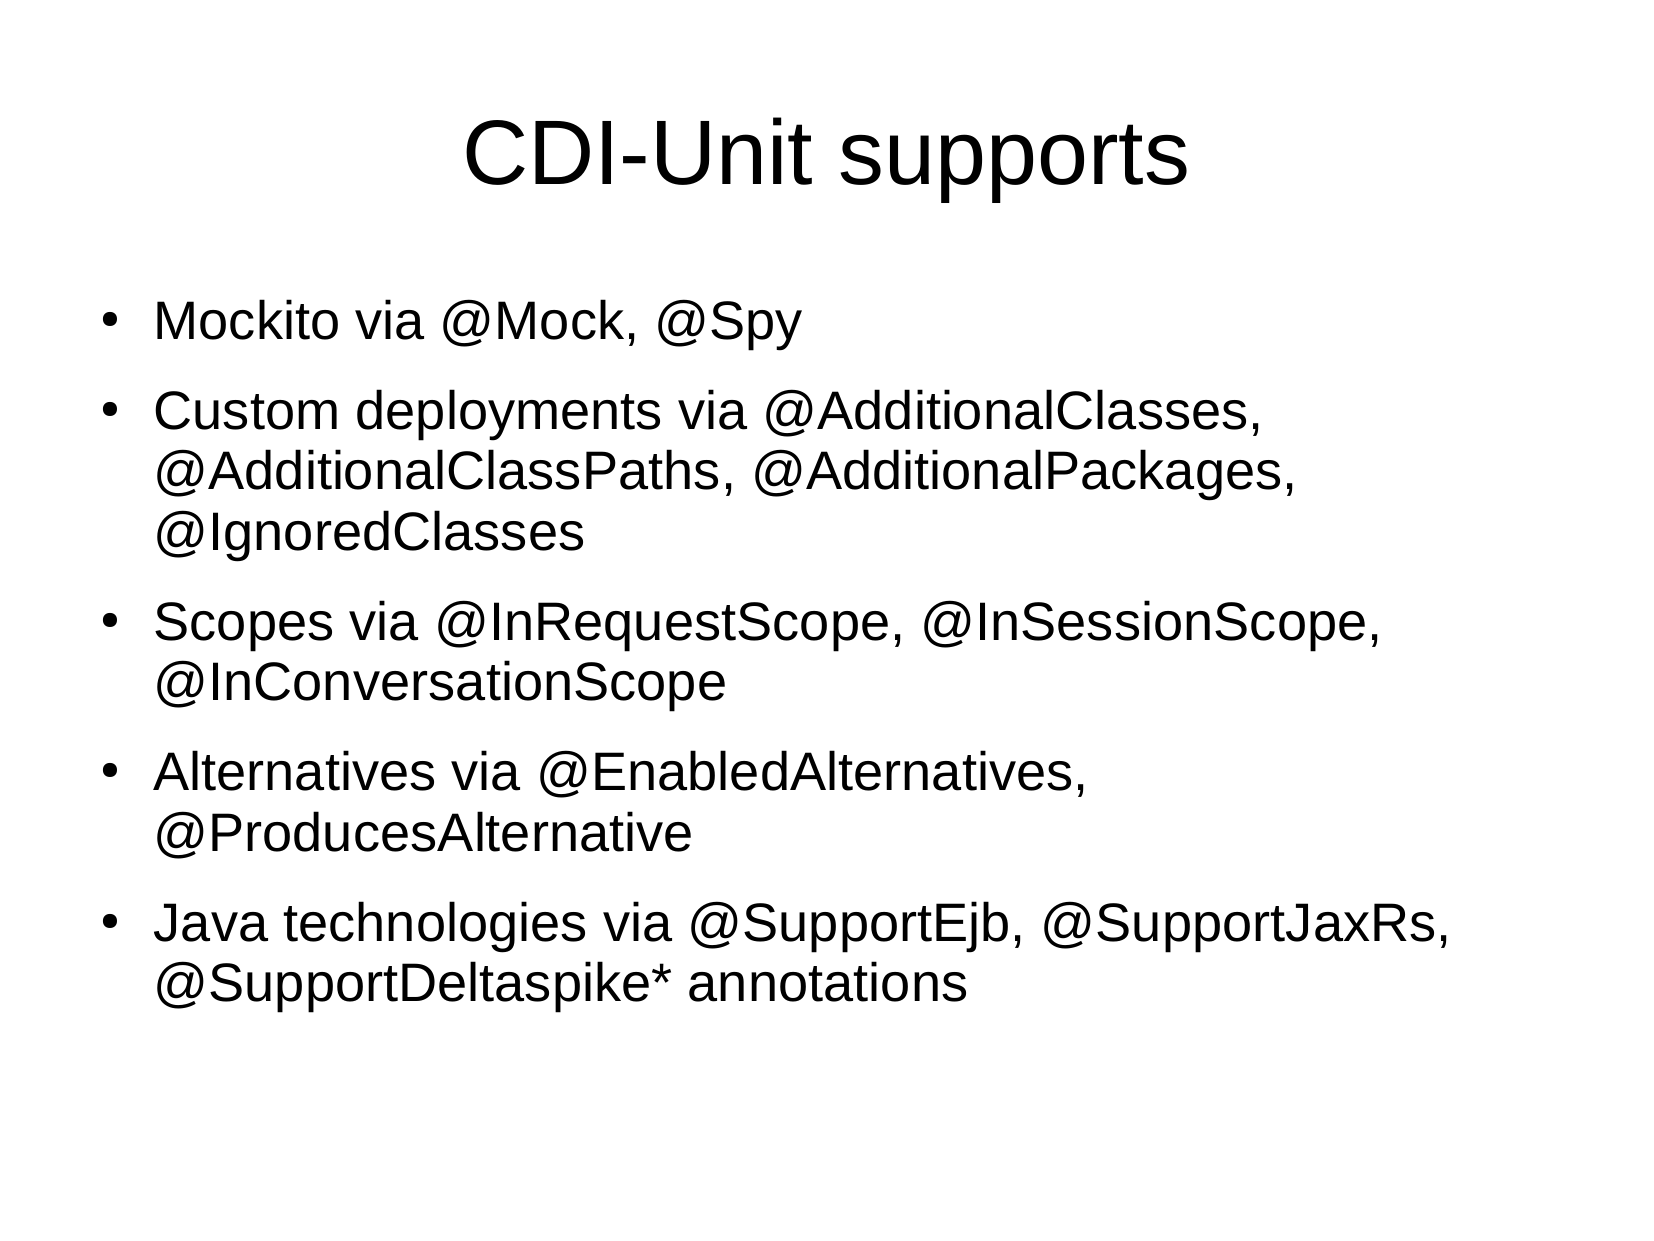

# CDI-Unit supports
Mockito via @Mock, @Spy
Custom deployments via @AdditionalClasses, @AdditionalClassPaths, @AdditionalPackages, @IgnoredClasses
Scopes via @InRequestScope, @InSessionScope, @InConversationScope
Alternatives via @EnabledAlternatives, @ProducesAlternative
Java technologies via @SupportEjb, @SupportJaxRs, @SupportDeltaspike* annotations